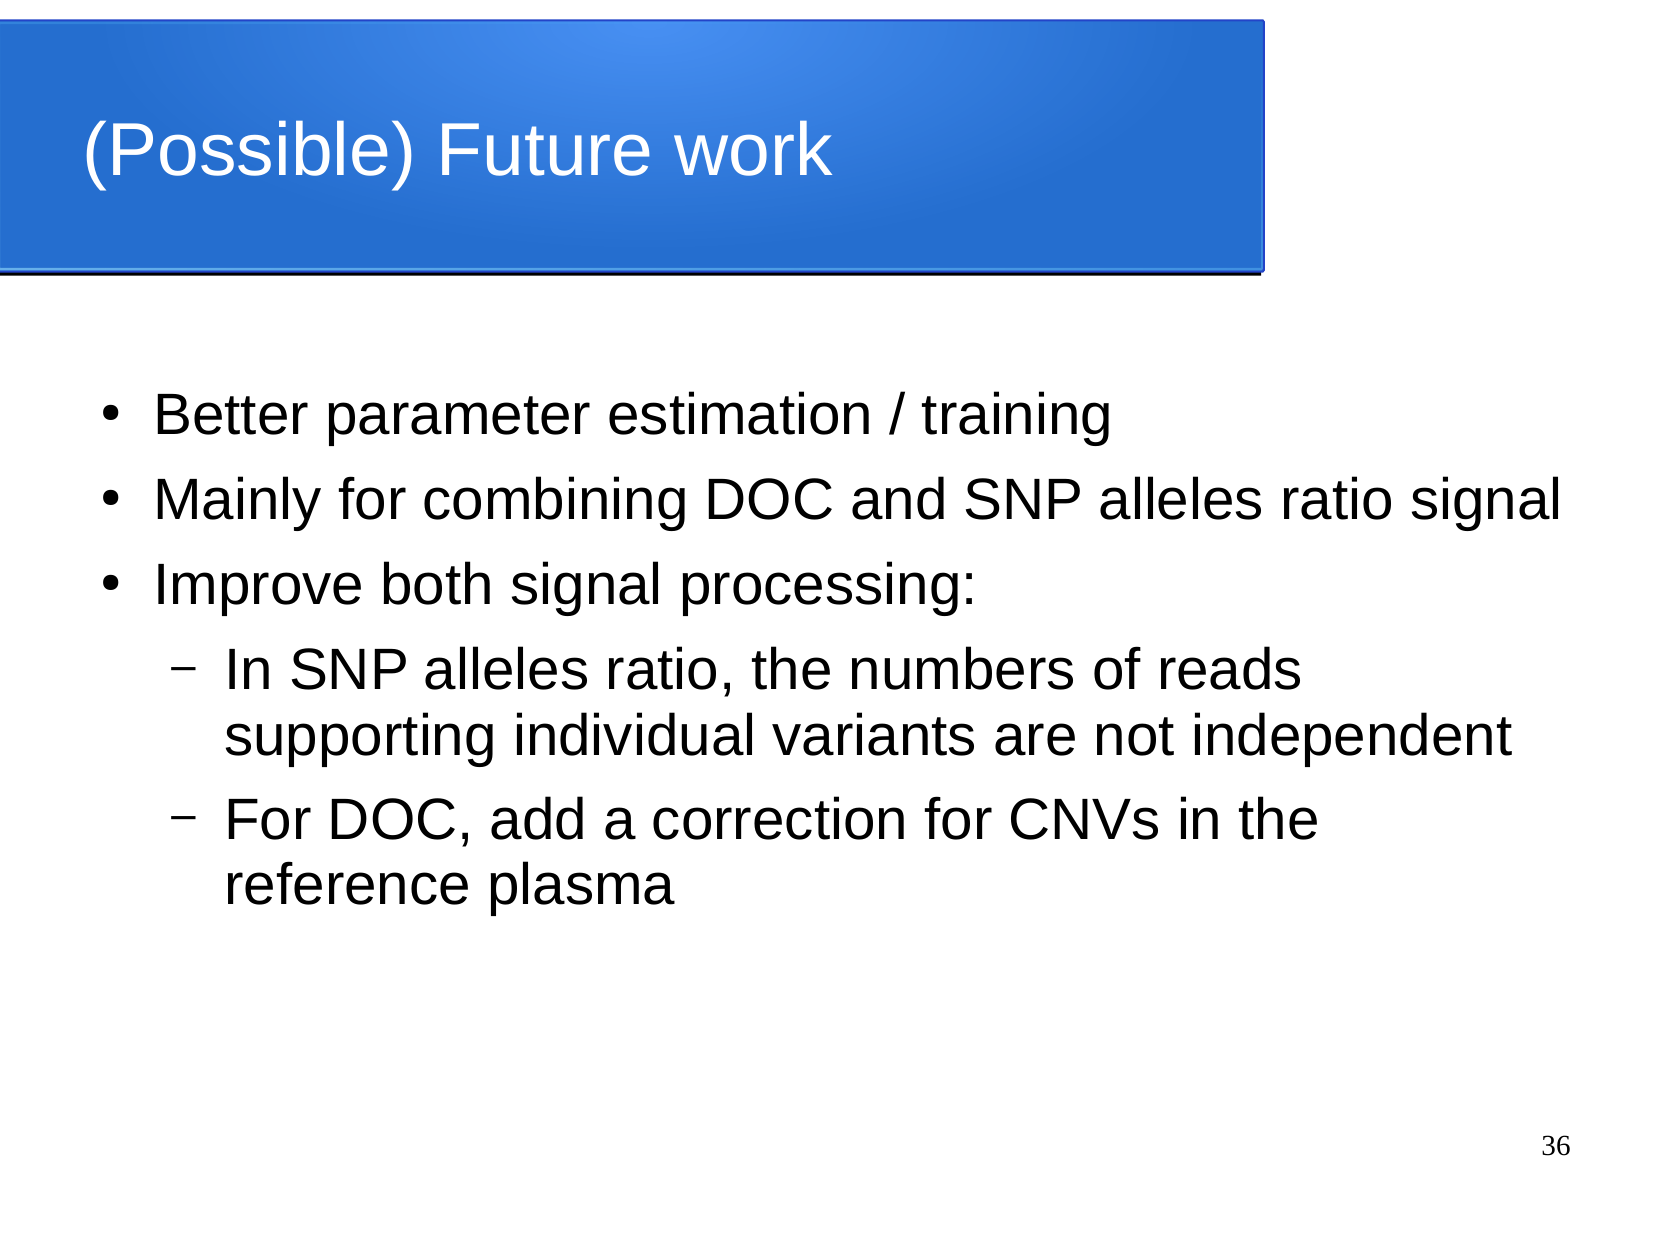

# (Possible) Future work
Better parameter estimation / training
Mainly for combining DOC and SNP alleles ratio signal
Improve both signal processing:
In SNP alleles ratio, the numbers of reads supporting individual variants are not independent
For DOC, add a correction for CNVs in the reference plasma
36